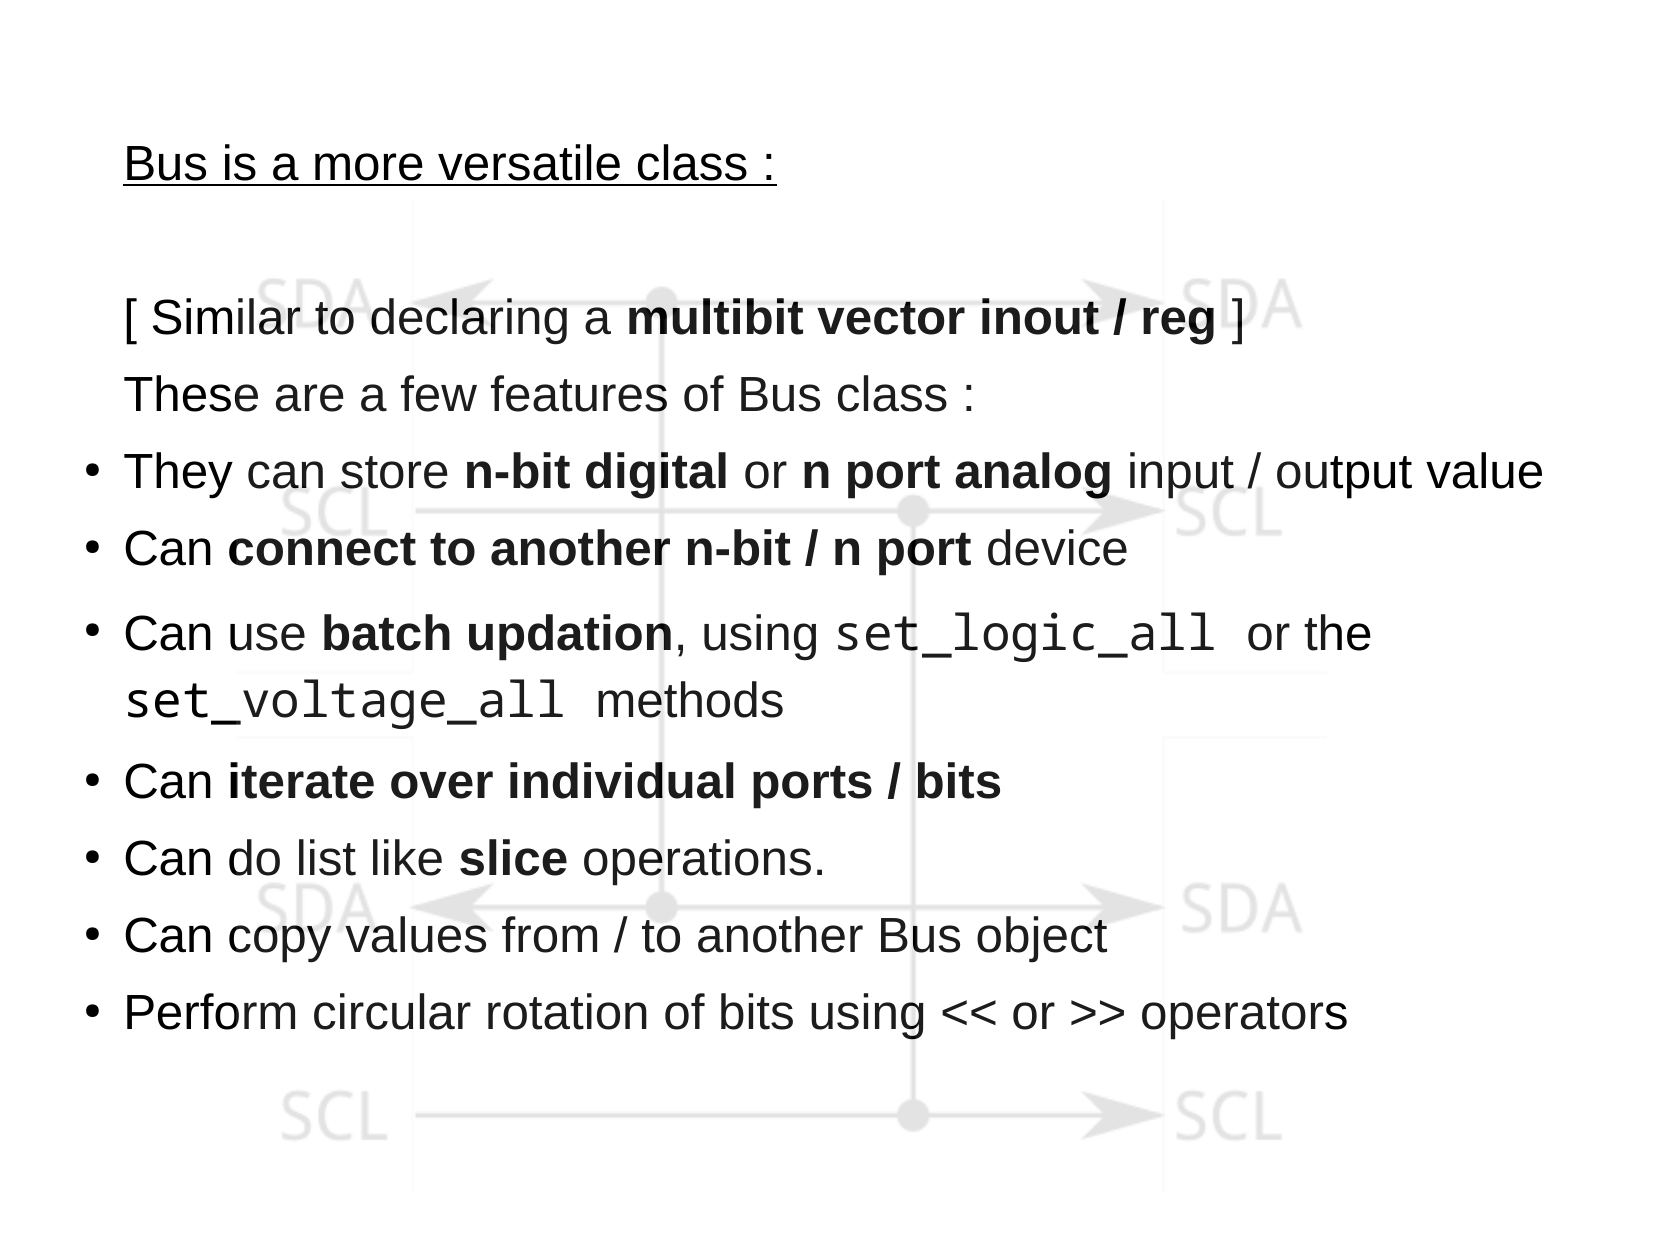

# Bus is a more versatile class :
[ Similar to declaring a multibit vector inout / reg ]
These are a few features of Bus class :
They can store n-bit digital or n port analog input / output value
Can connect to another n-bit / n port device
Can use batch updation, using set_logic_all or the set_voltage_all methods
Can iterate over individual ports / bits
Can do list like slice operations.
Can copy values from / to another Bus object
Perform circular rotation of bits using << or >> operators